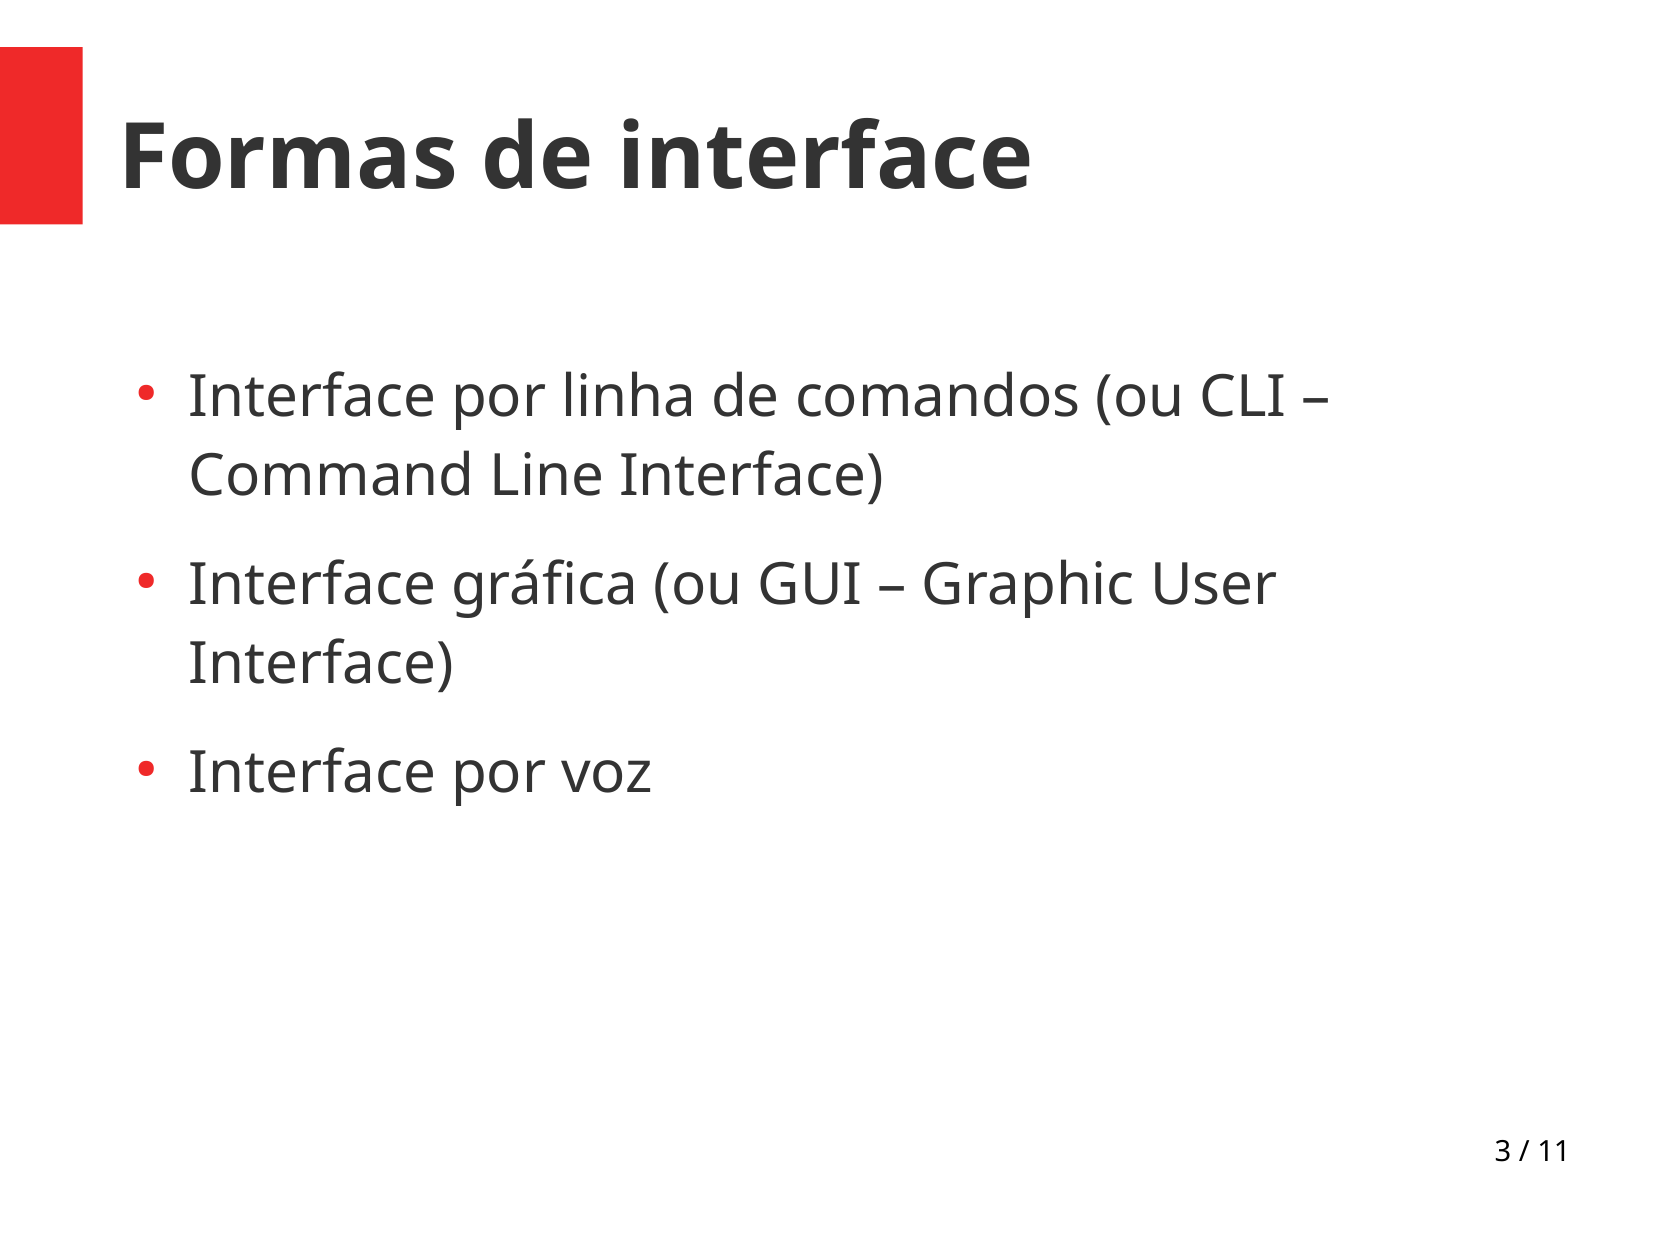

# Formas de interface
Interface por linha de comandos (ou CLI – Command Line Interface)
Interface gráfica (ou GUI – Graphic User Interface)
Interface por voz
3